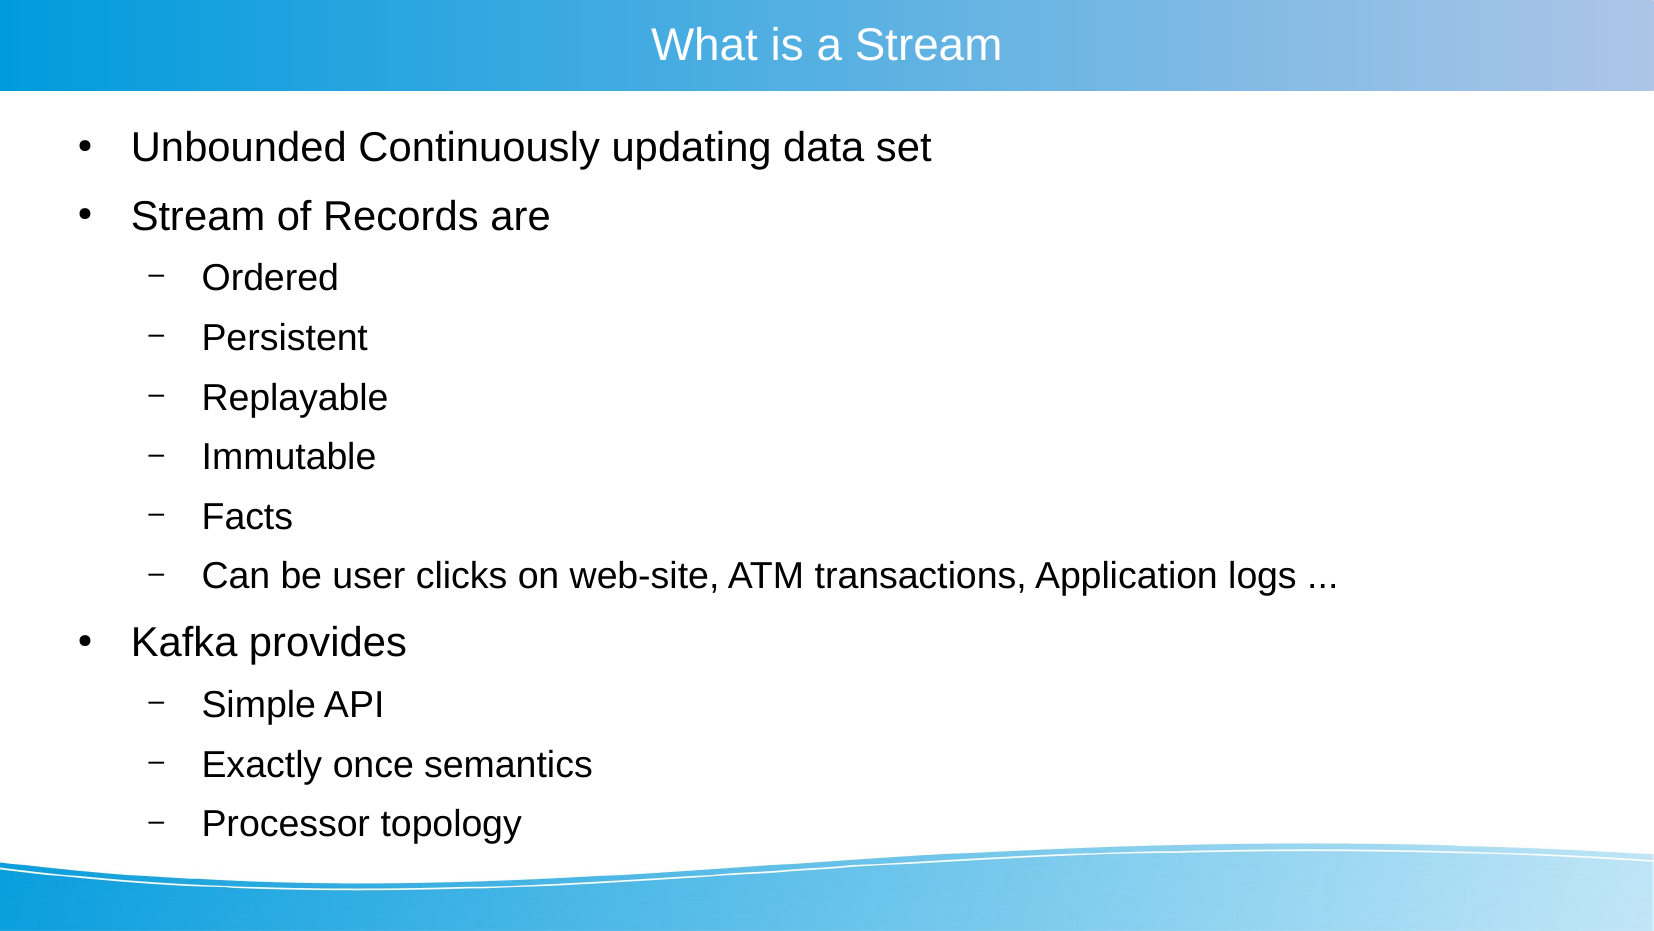

# What is a Stream
Unbounded Continuously updating data set
Stream of Records are
Ordered
Persistent
Replayable
Immutable
Facts
Can be user clicks on web-site, ATM transactions, Application logs ...
Kafka provides
Simple API
Exactly once semantics
Processor topology